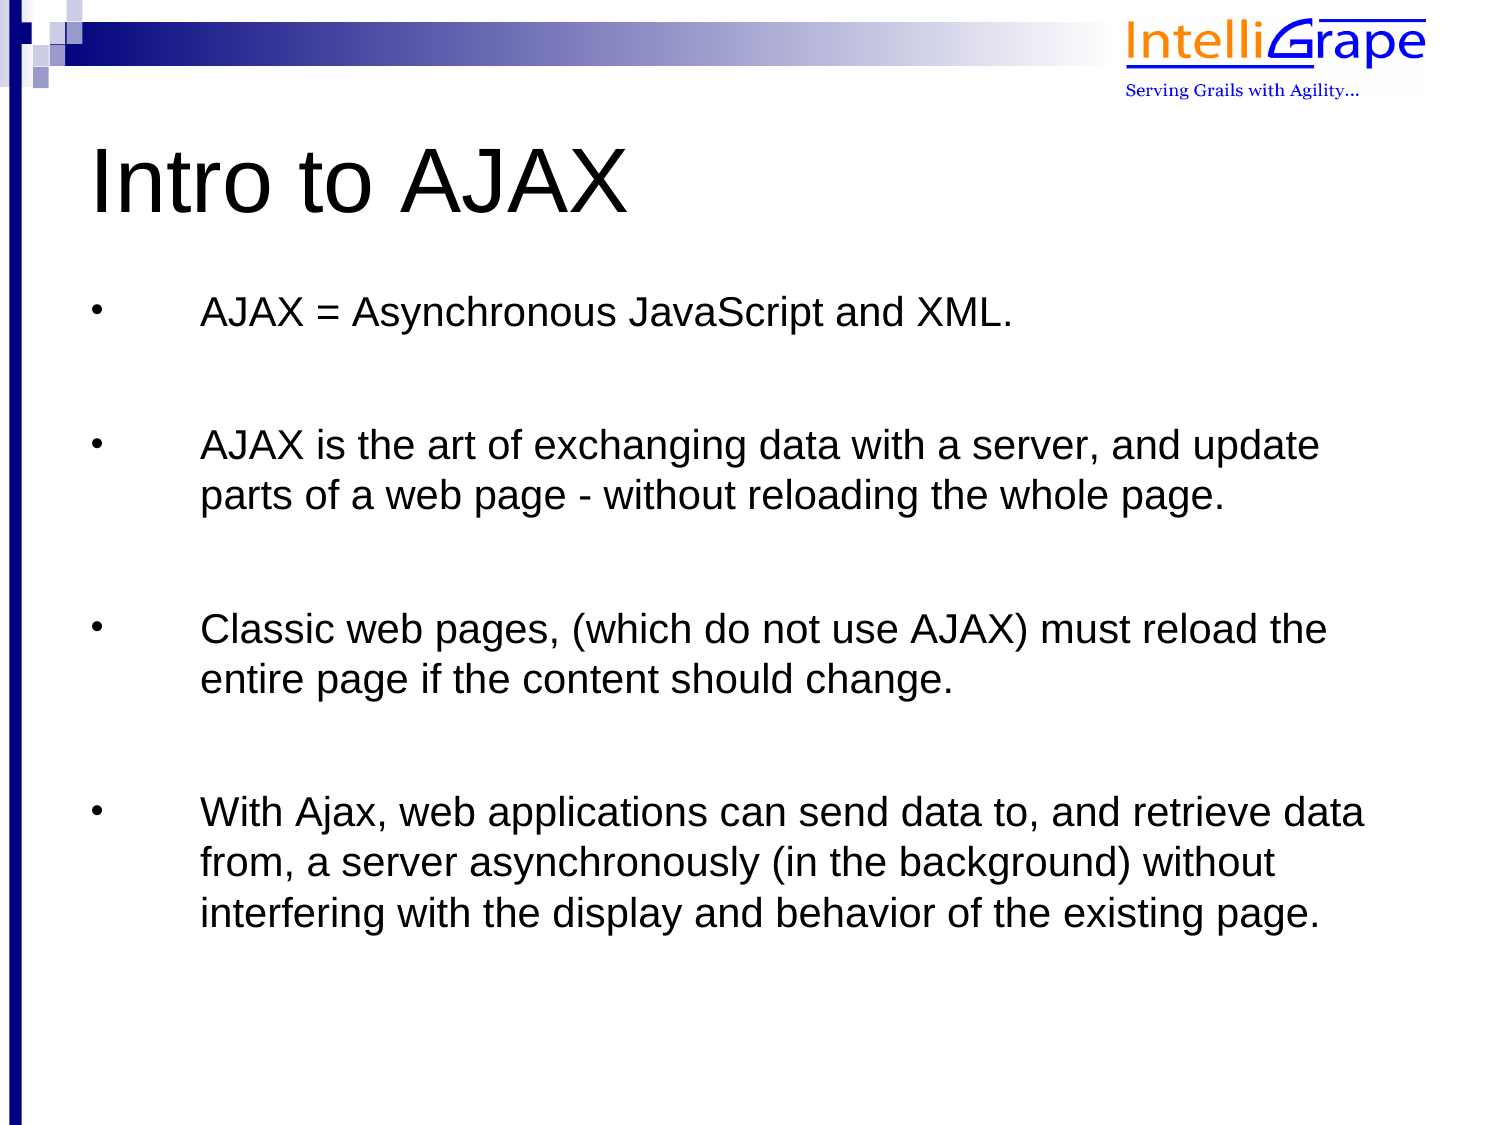

# Intro to AJAX
AJAX = Asynchronous JavaScript and XML.
AJAX is the art of exchanging data with a server, and update parts of a web page - without reloading the whole page.
Classic web pages, (which do not use AJAX) must reload the entire page if the content should change.
With Ajax, web applications can send data to, and retrieve data from, a server asynchronously (in the background) without interfering with the display and behavior of the existing page.